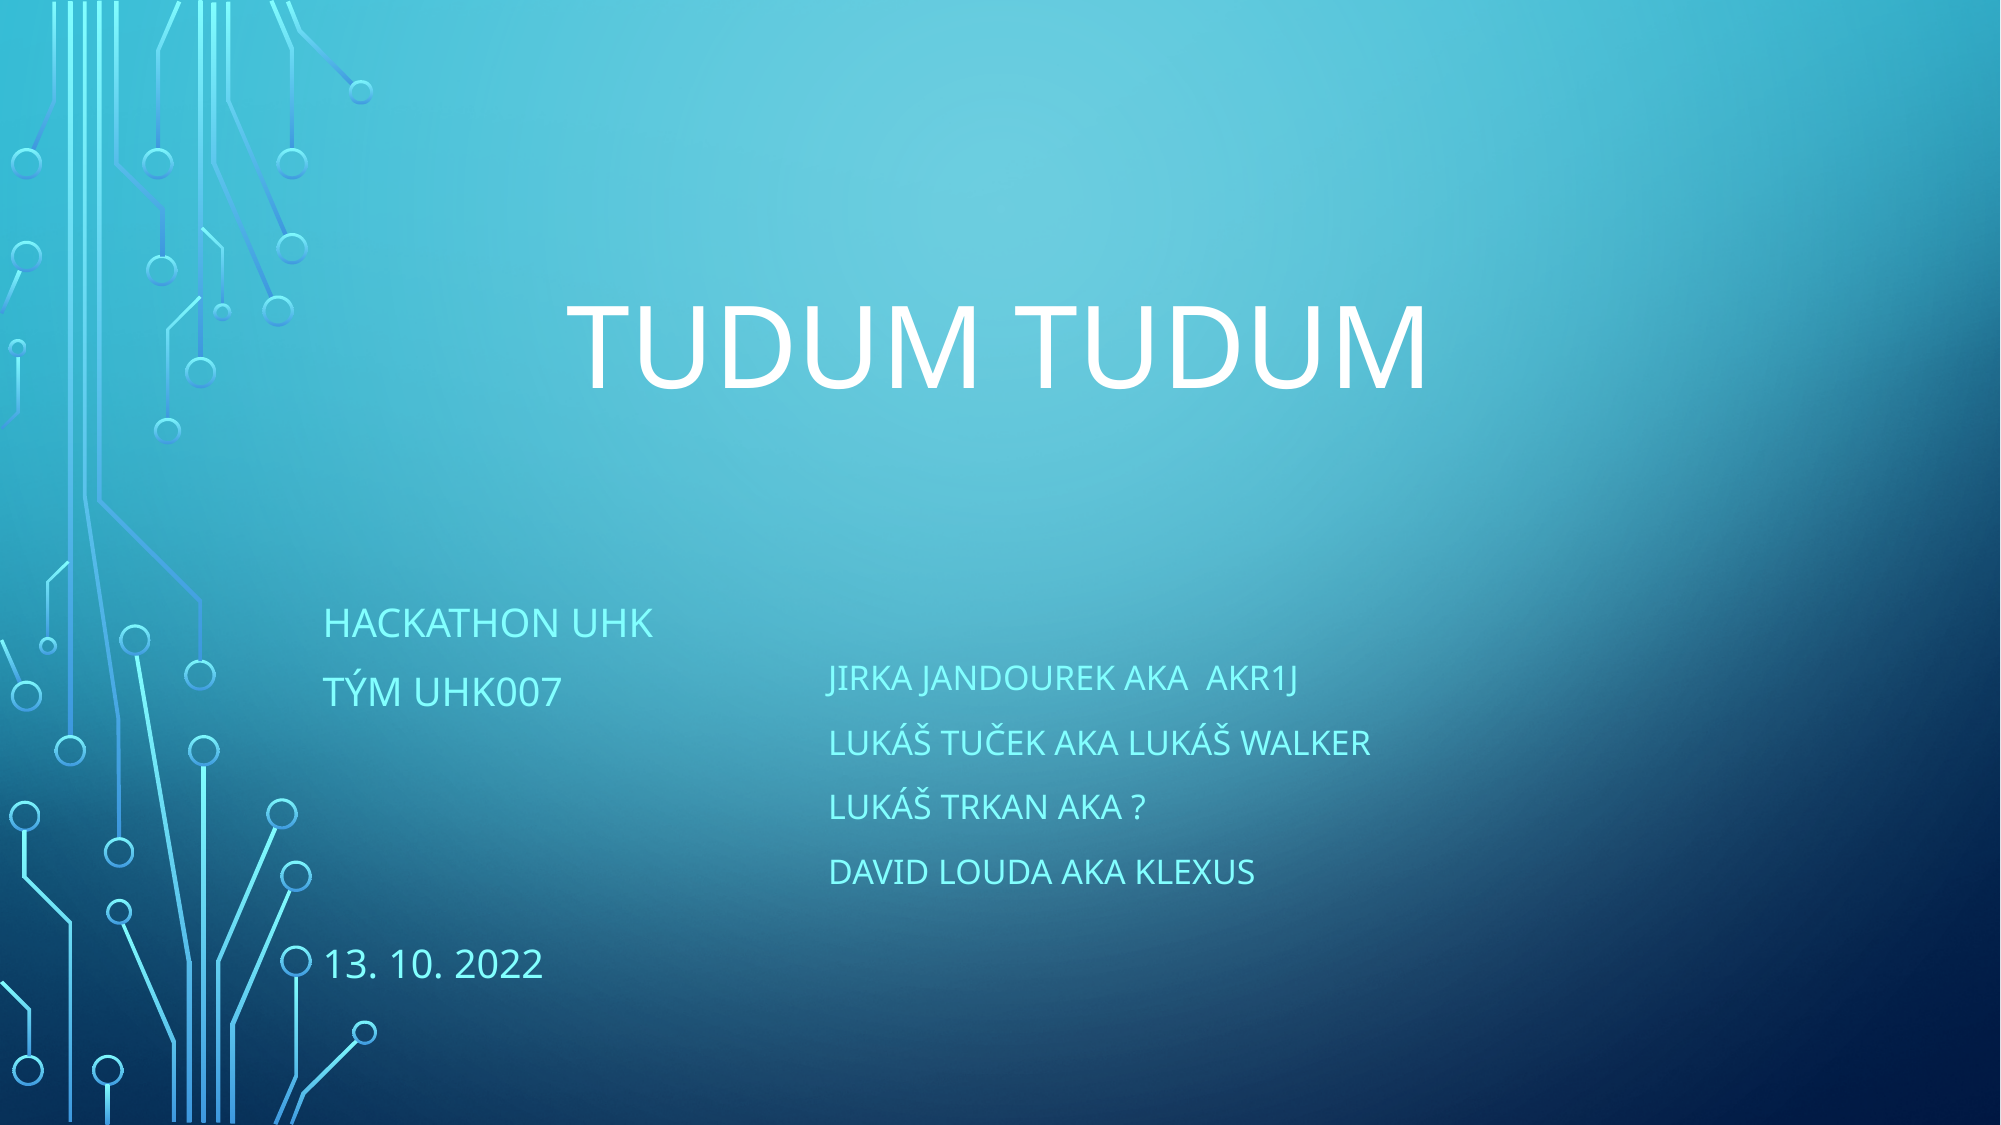

# Tudum Tudum
Jirka Jandourek aka akr1j
Lukáš Tuček aka Lukáš walker
Lukáš trkan aka ?
David Louda aka klexus
Hackathon UHK
Tým UHK007
13. 10. 2022